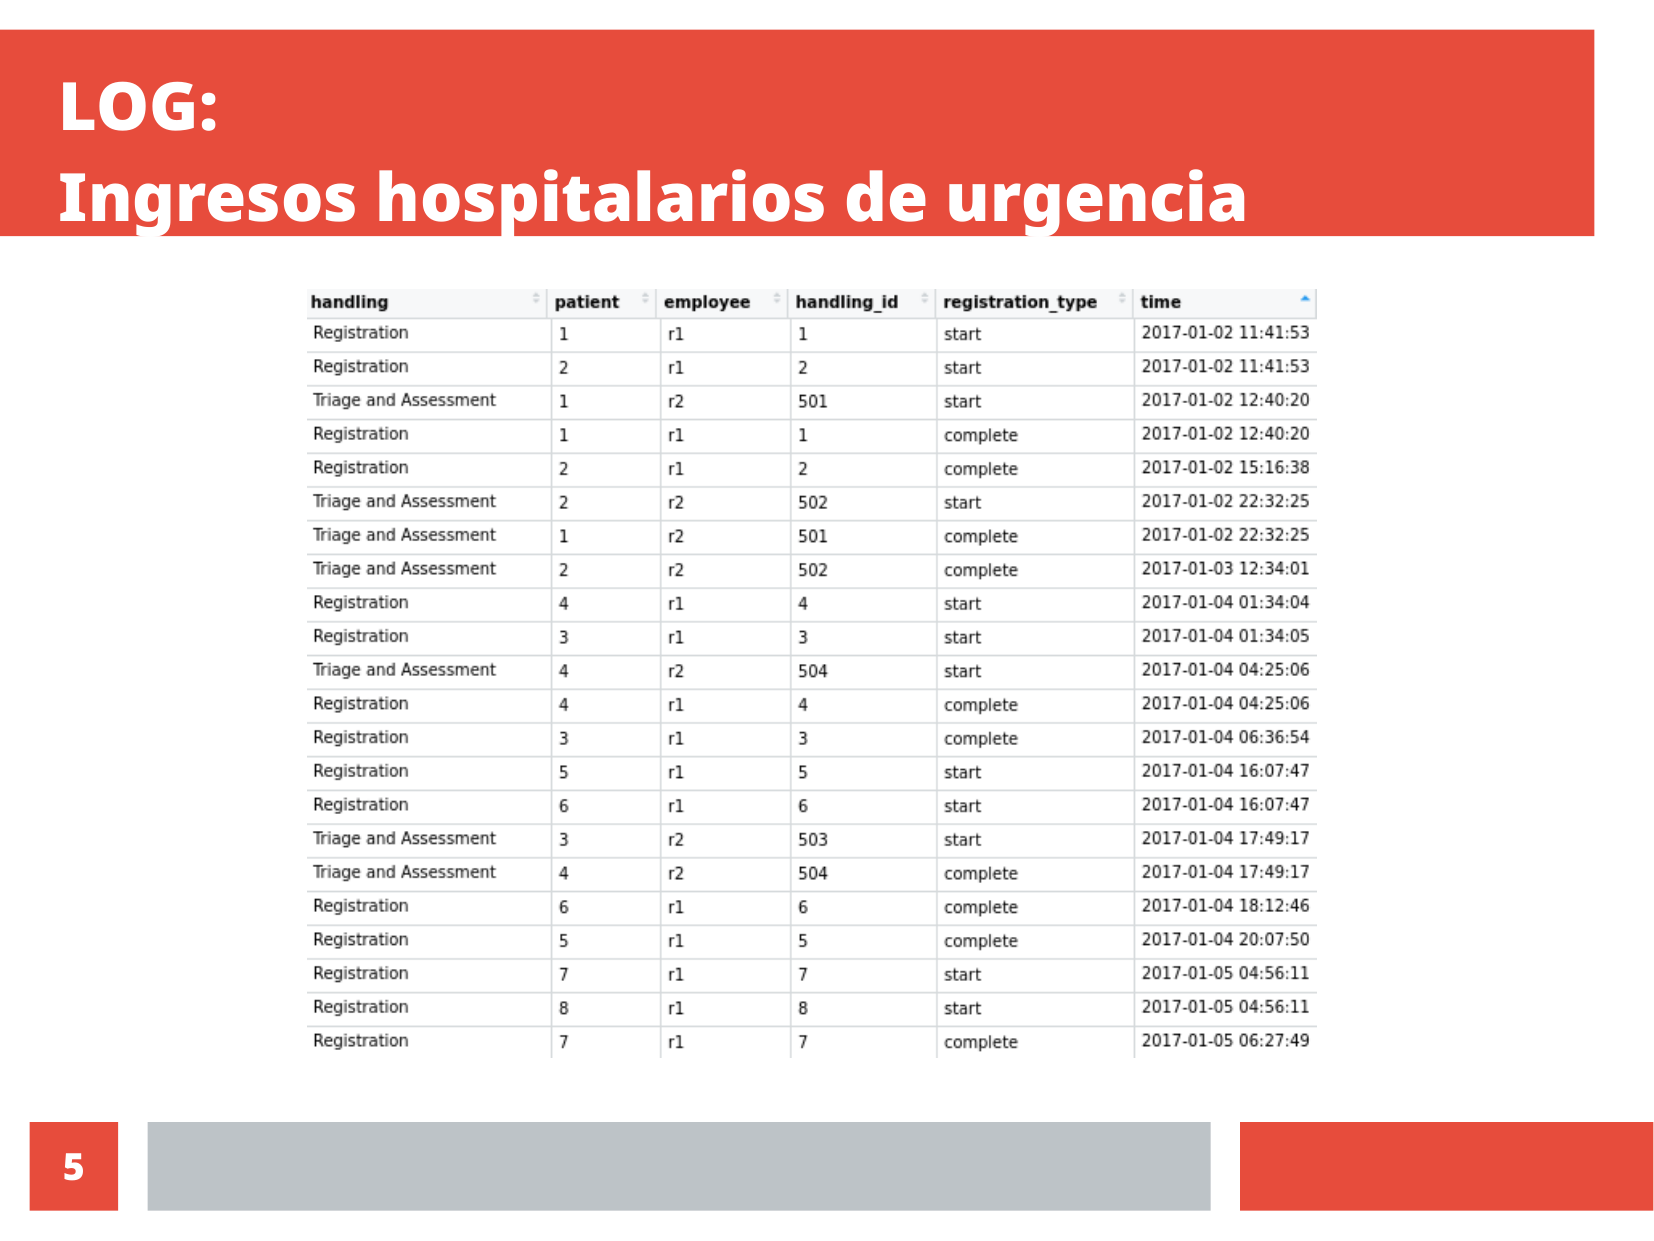

# LOG: Ingresos hospitalarios de urgencia
5